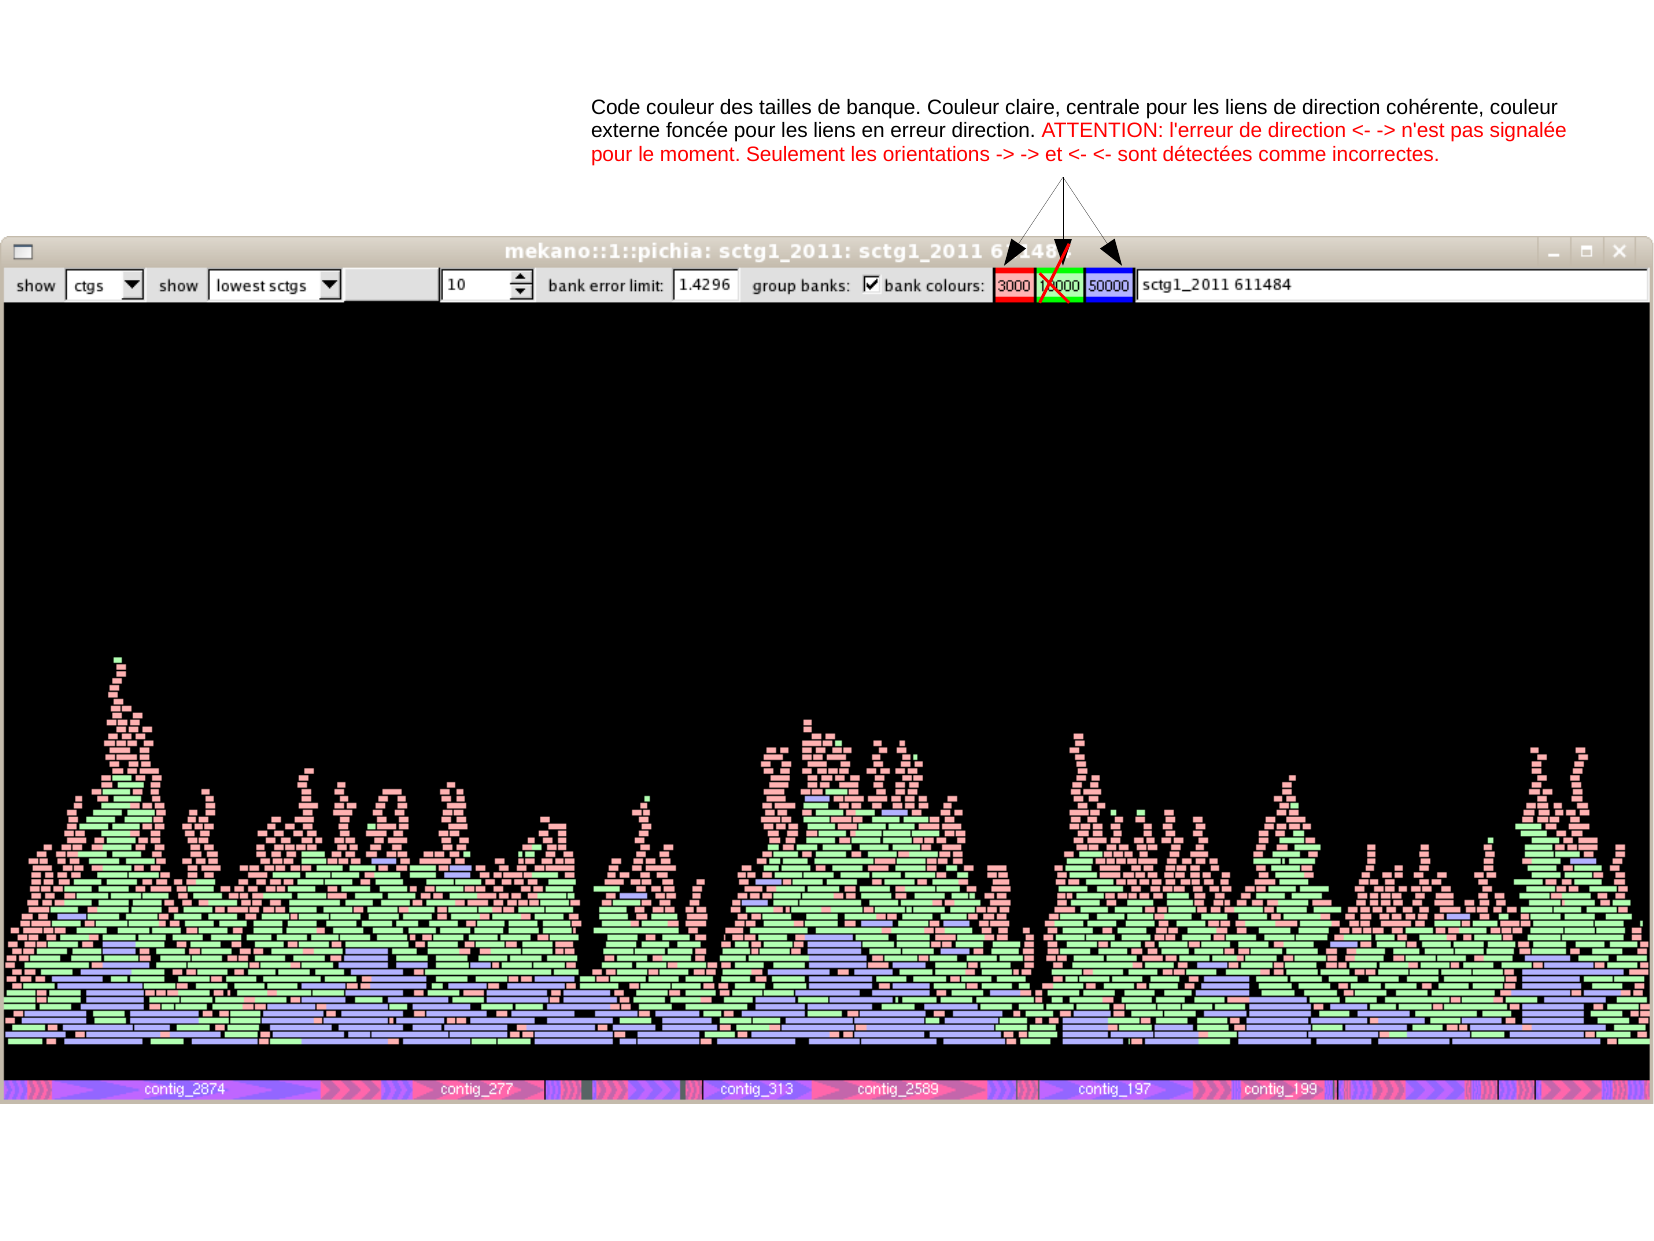

Code couleur des tailles de banque. Couleur claire, centrale pour les liens de direction cohérente, couleur
externe foncée pour les liens en erreur direction. ATTENTION: l'erreur de direction <- -> n'est pas signalée
pour le moment. Seulement les orientations -> -> et <- <- sont détectées comme incorrectes.